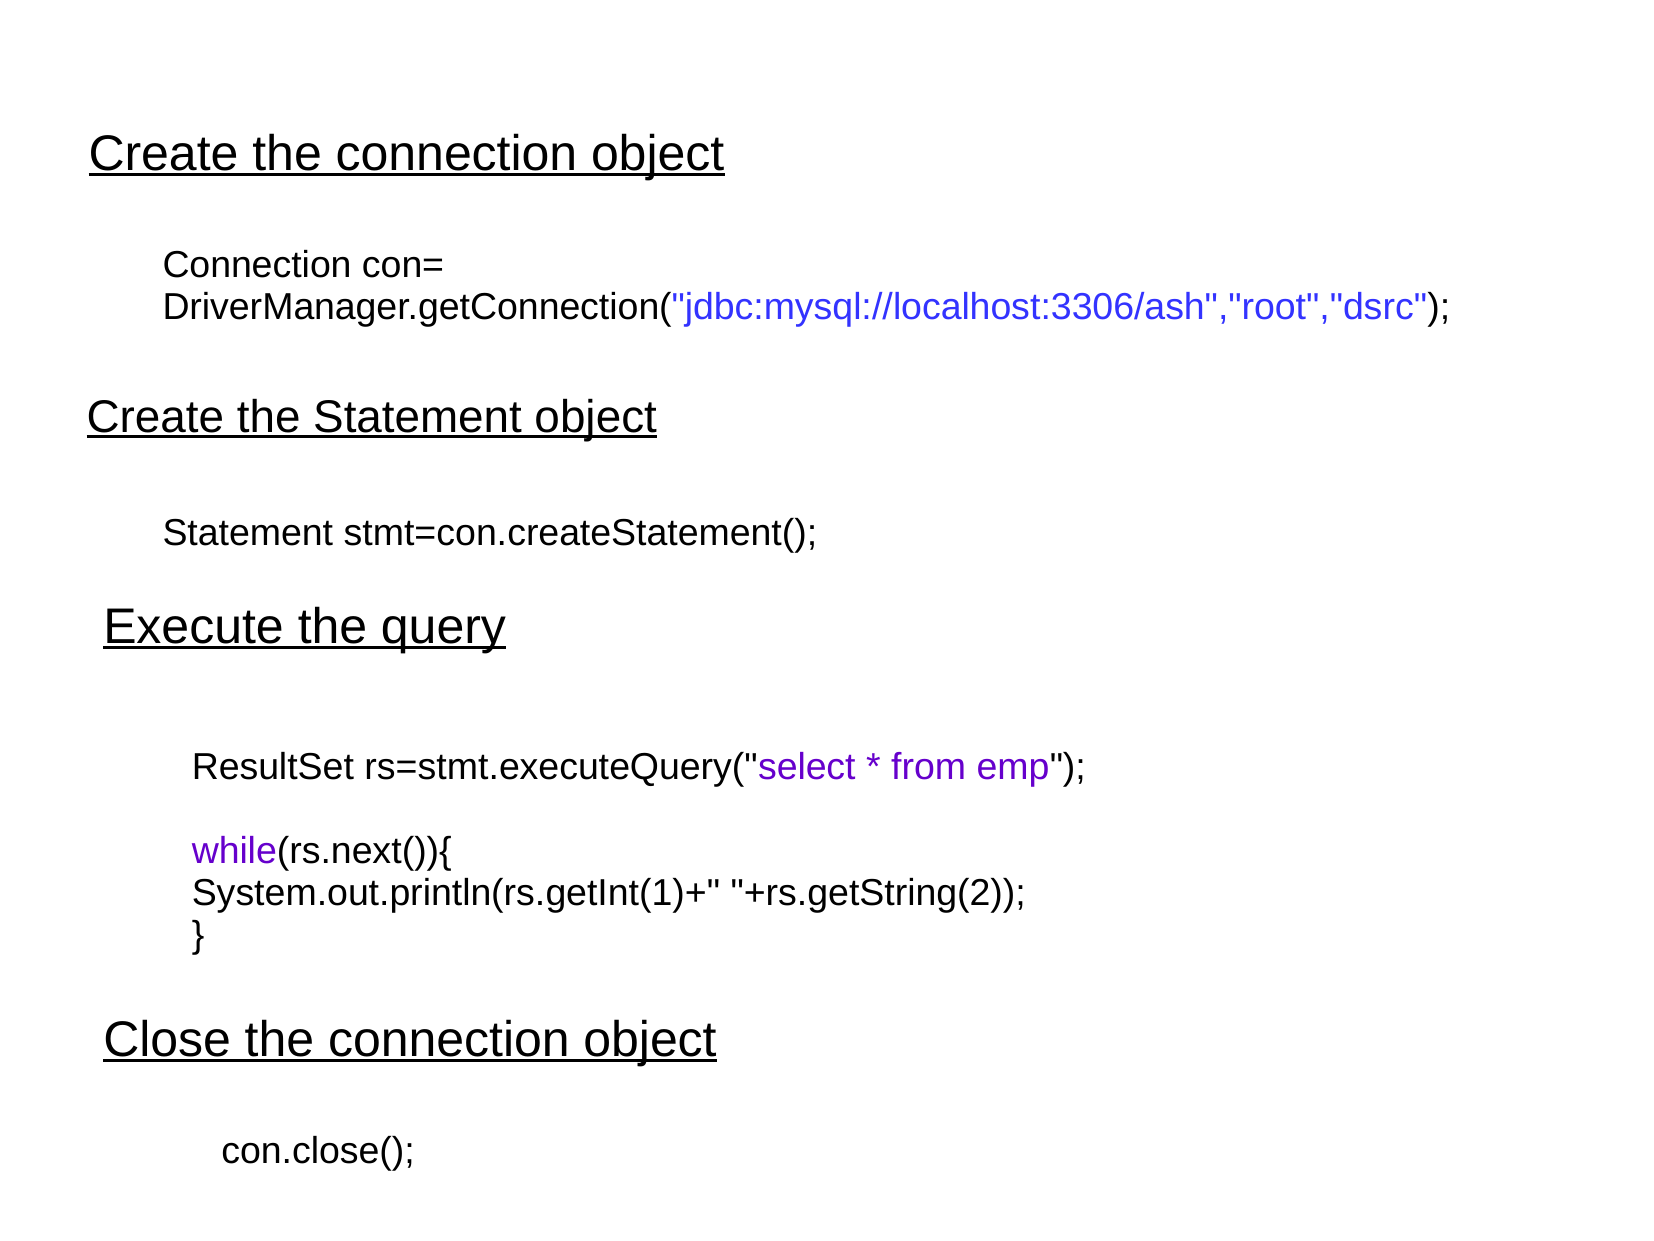

# Create the connection object
Connection con=
DriverManager.getConnection("jdbc:mysql://localhost:3306/ash","root","dsrc");
 Create the Statement object
Statement stmt=con.createStatement();
Execute the query
ResultSet rs=stmt.executeQuery("select * from emp");
while(rs.next()){
System.out.println(rs.getInt(1)+" "+rs.getString(2));
}
Close the connection object
con.close();